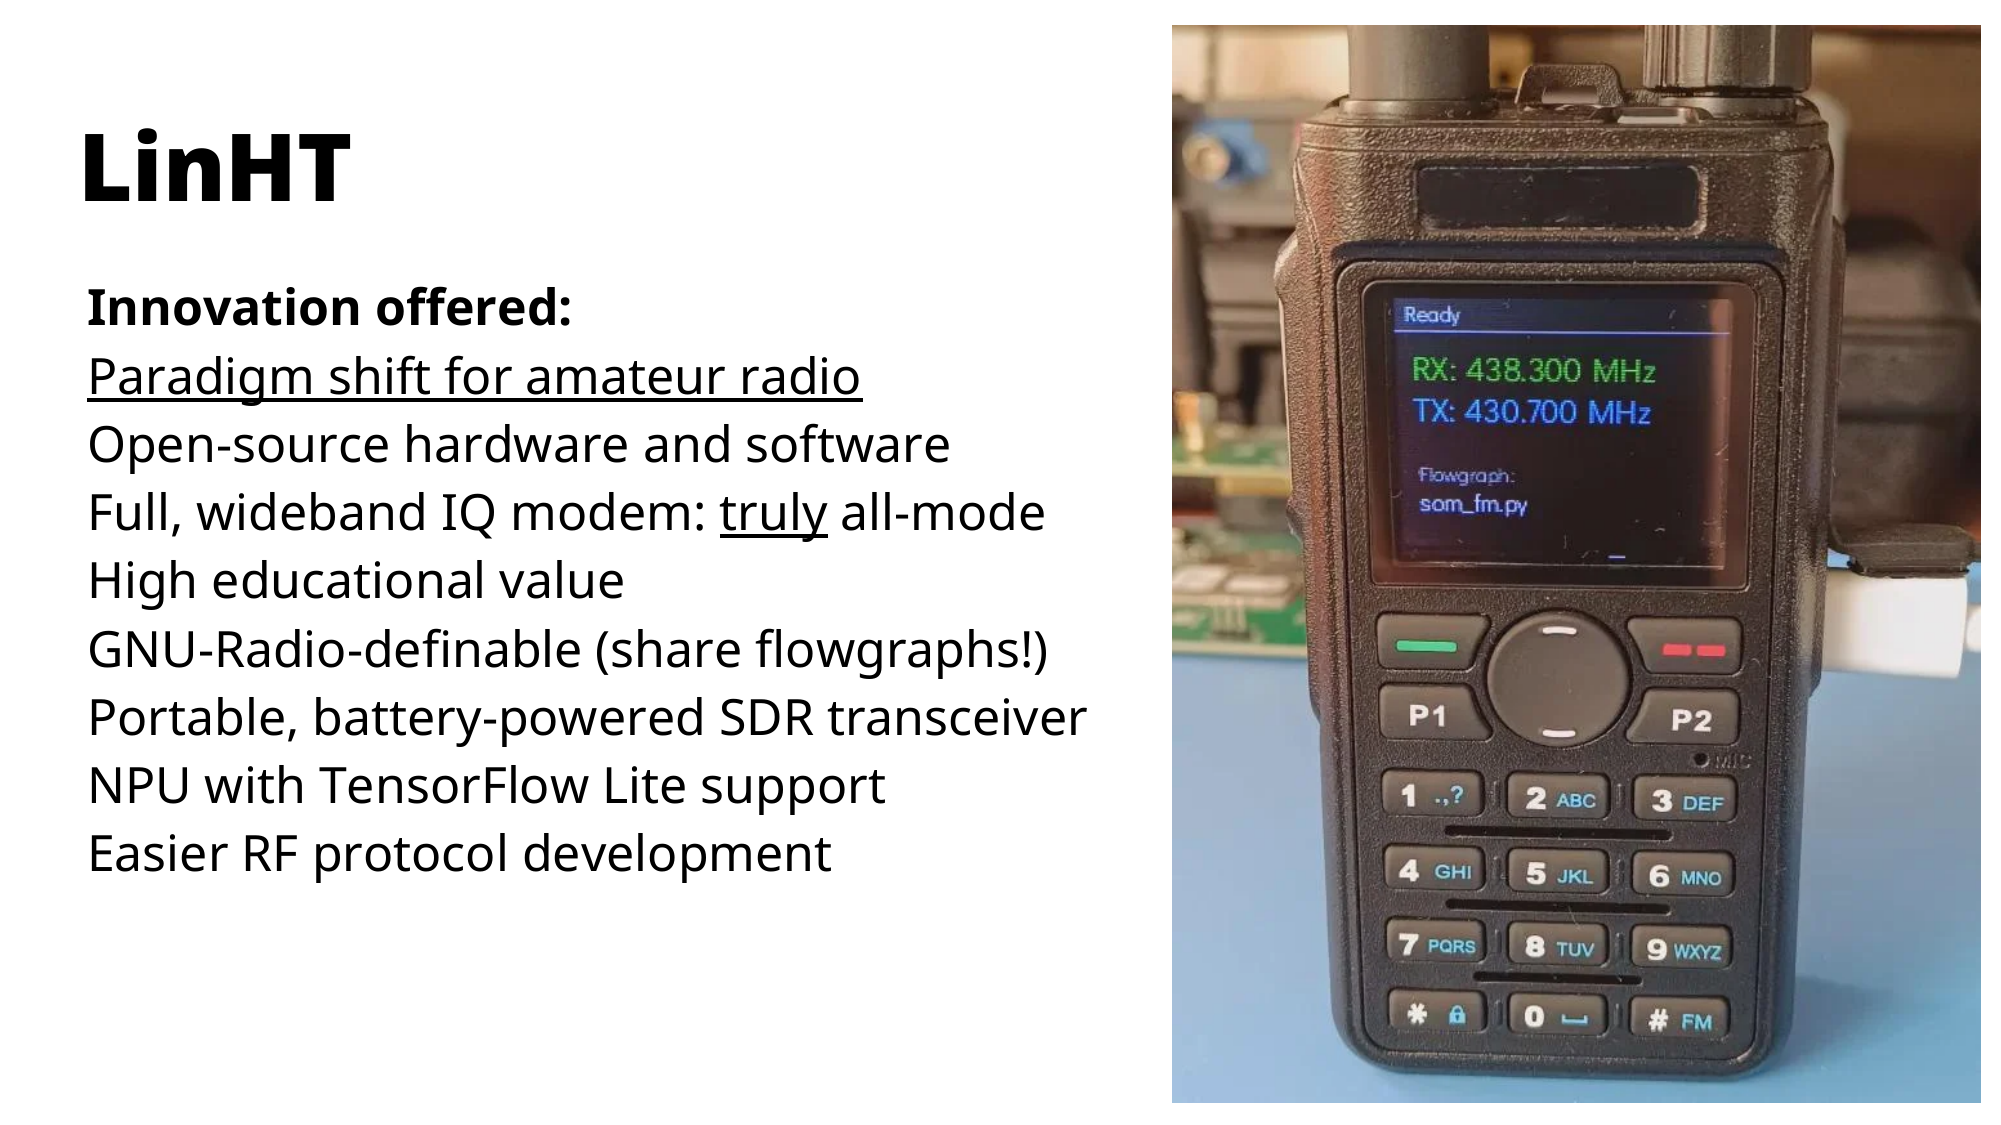

LinHT
Innovation offered:
Paradigm shift for amateur radio
Open-source hardware and software
Full, wideband IQ modem: truly all-mode
High educational value
GNU-Radio-definable (share flowgraphs!)
Portable, battery-powered SDR transceiver
NPU with TensorFlow Lite support
Easier RF protocol development